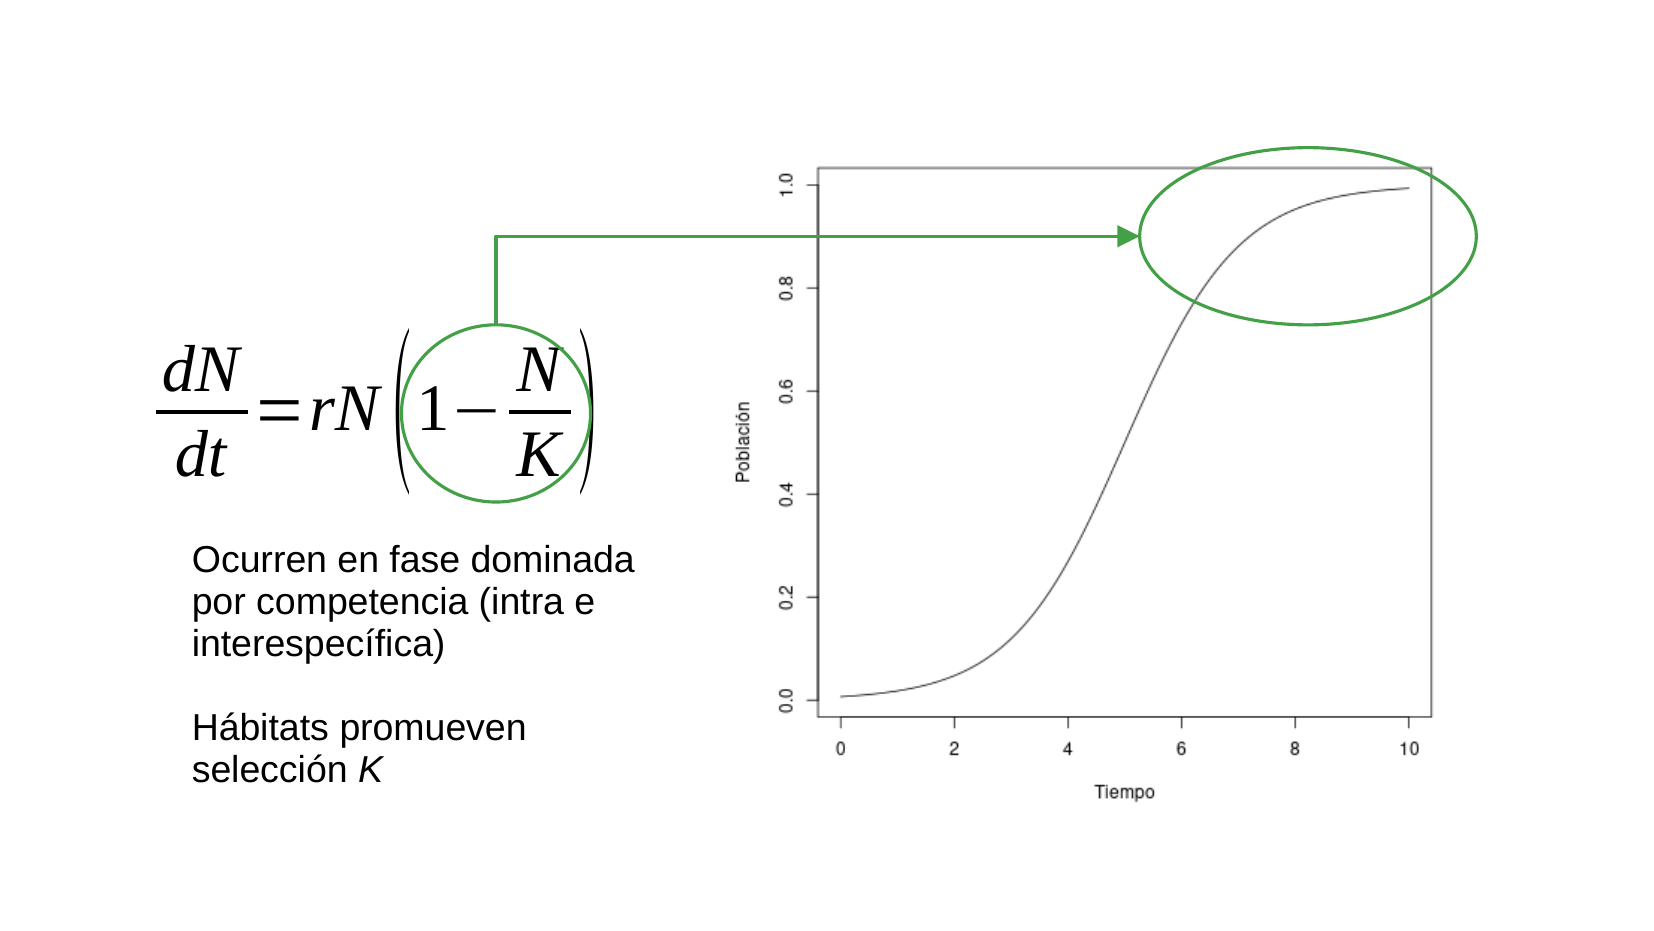

Ocurren en fase dominada por competencia (intra e interespecífica)
Hábitats promueven selección K